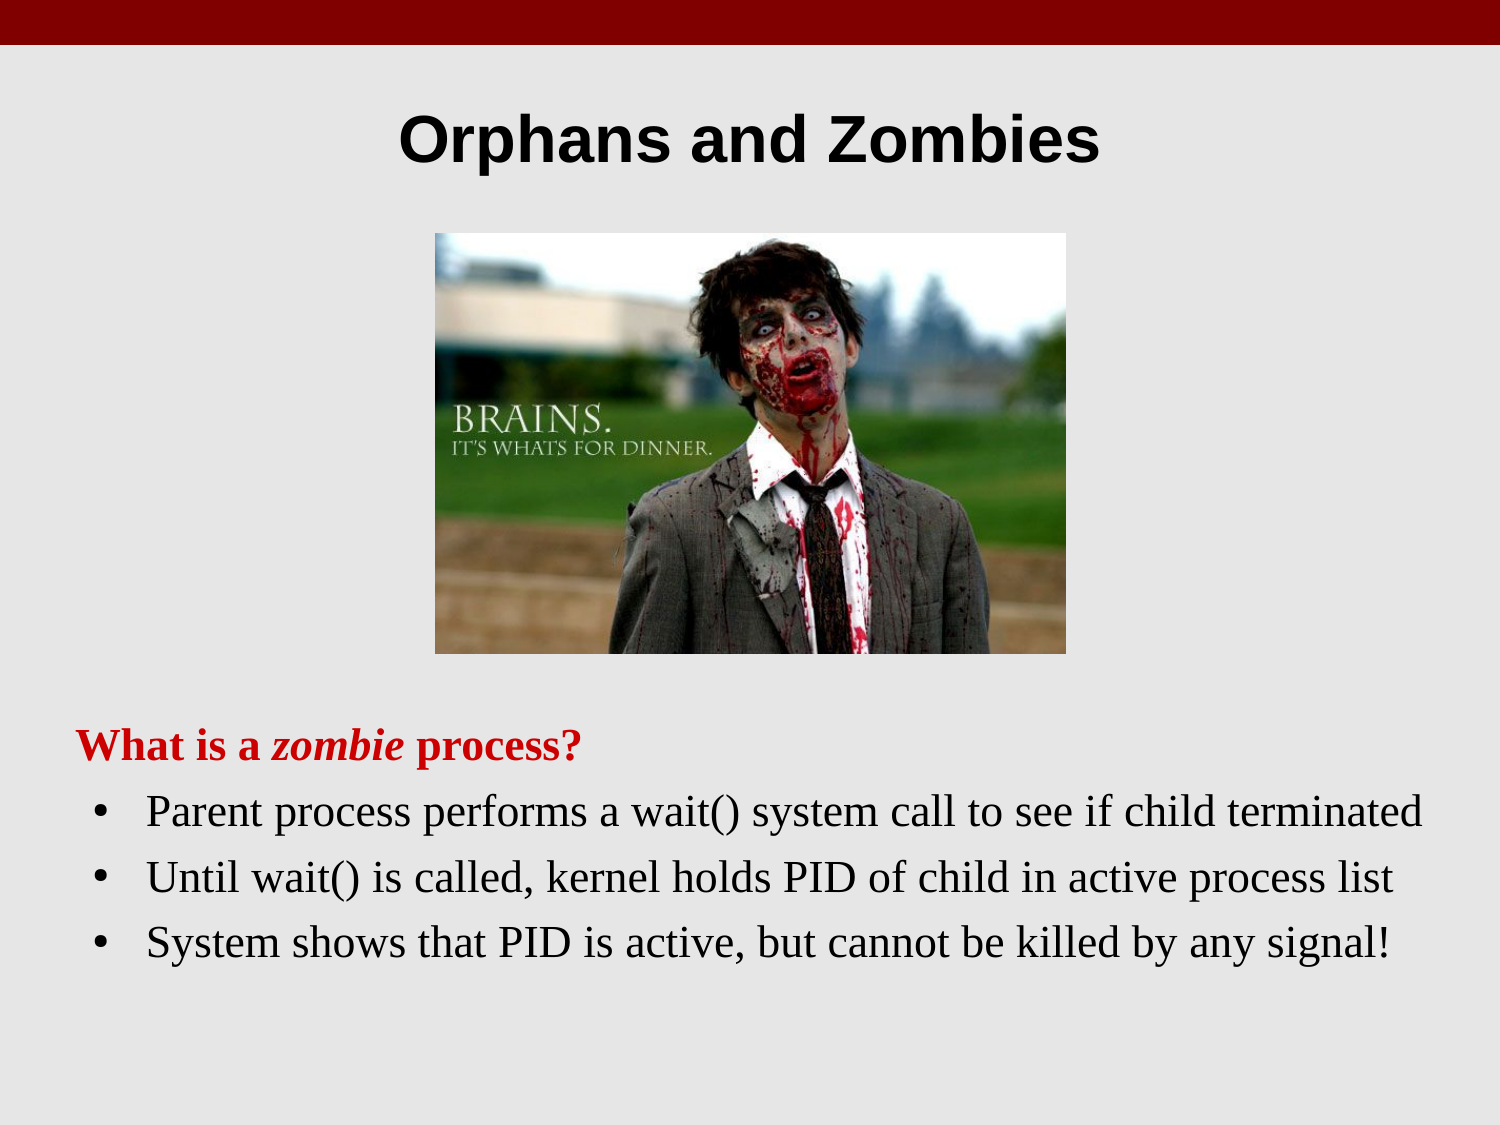

# Orphans and Zombies
What is a zombie process?
Parent process performs a wait() system call to see if child terminated
Until wait() is called, kernel holds PID of child in active process list
System shows that PID is active, but cannot be killed by any signal!